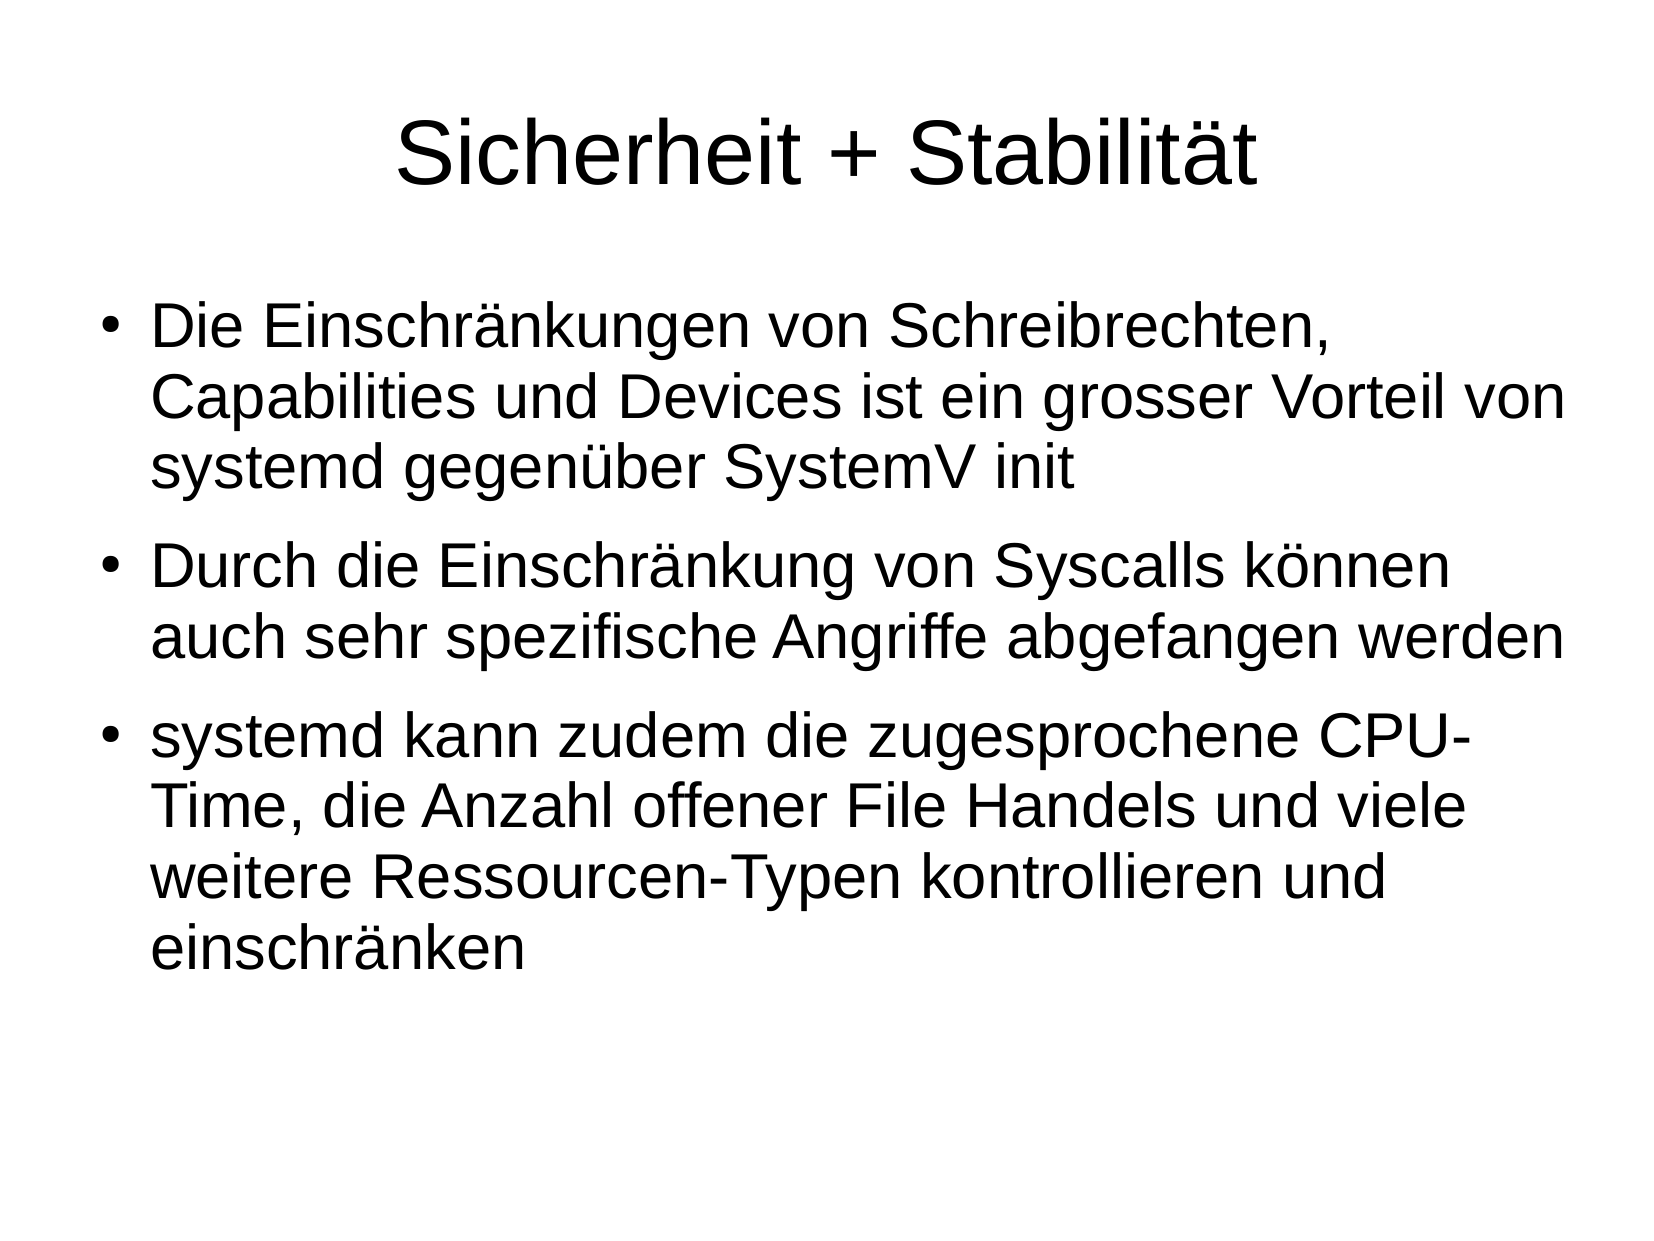

# Sicherheit + Stabilität
Die Einschränkungen von Schreibrechten, Capabilities und Devices ist ein grosser Vorteil von systemd gegenüber SystemV init
Durch die Einschränkung von Syscalls können auch sehr spezifische Angriffe abgefangen werden
systemd kann zudem die zugesprochene CPU-Time, die Anzahl offener File Handels und viele weitere Ressourcen-Typen kontrollieren und einschränken